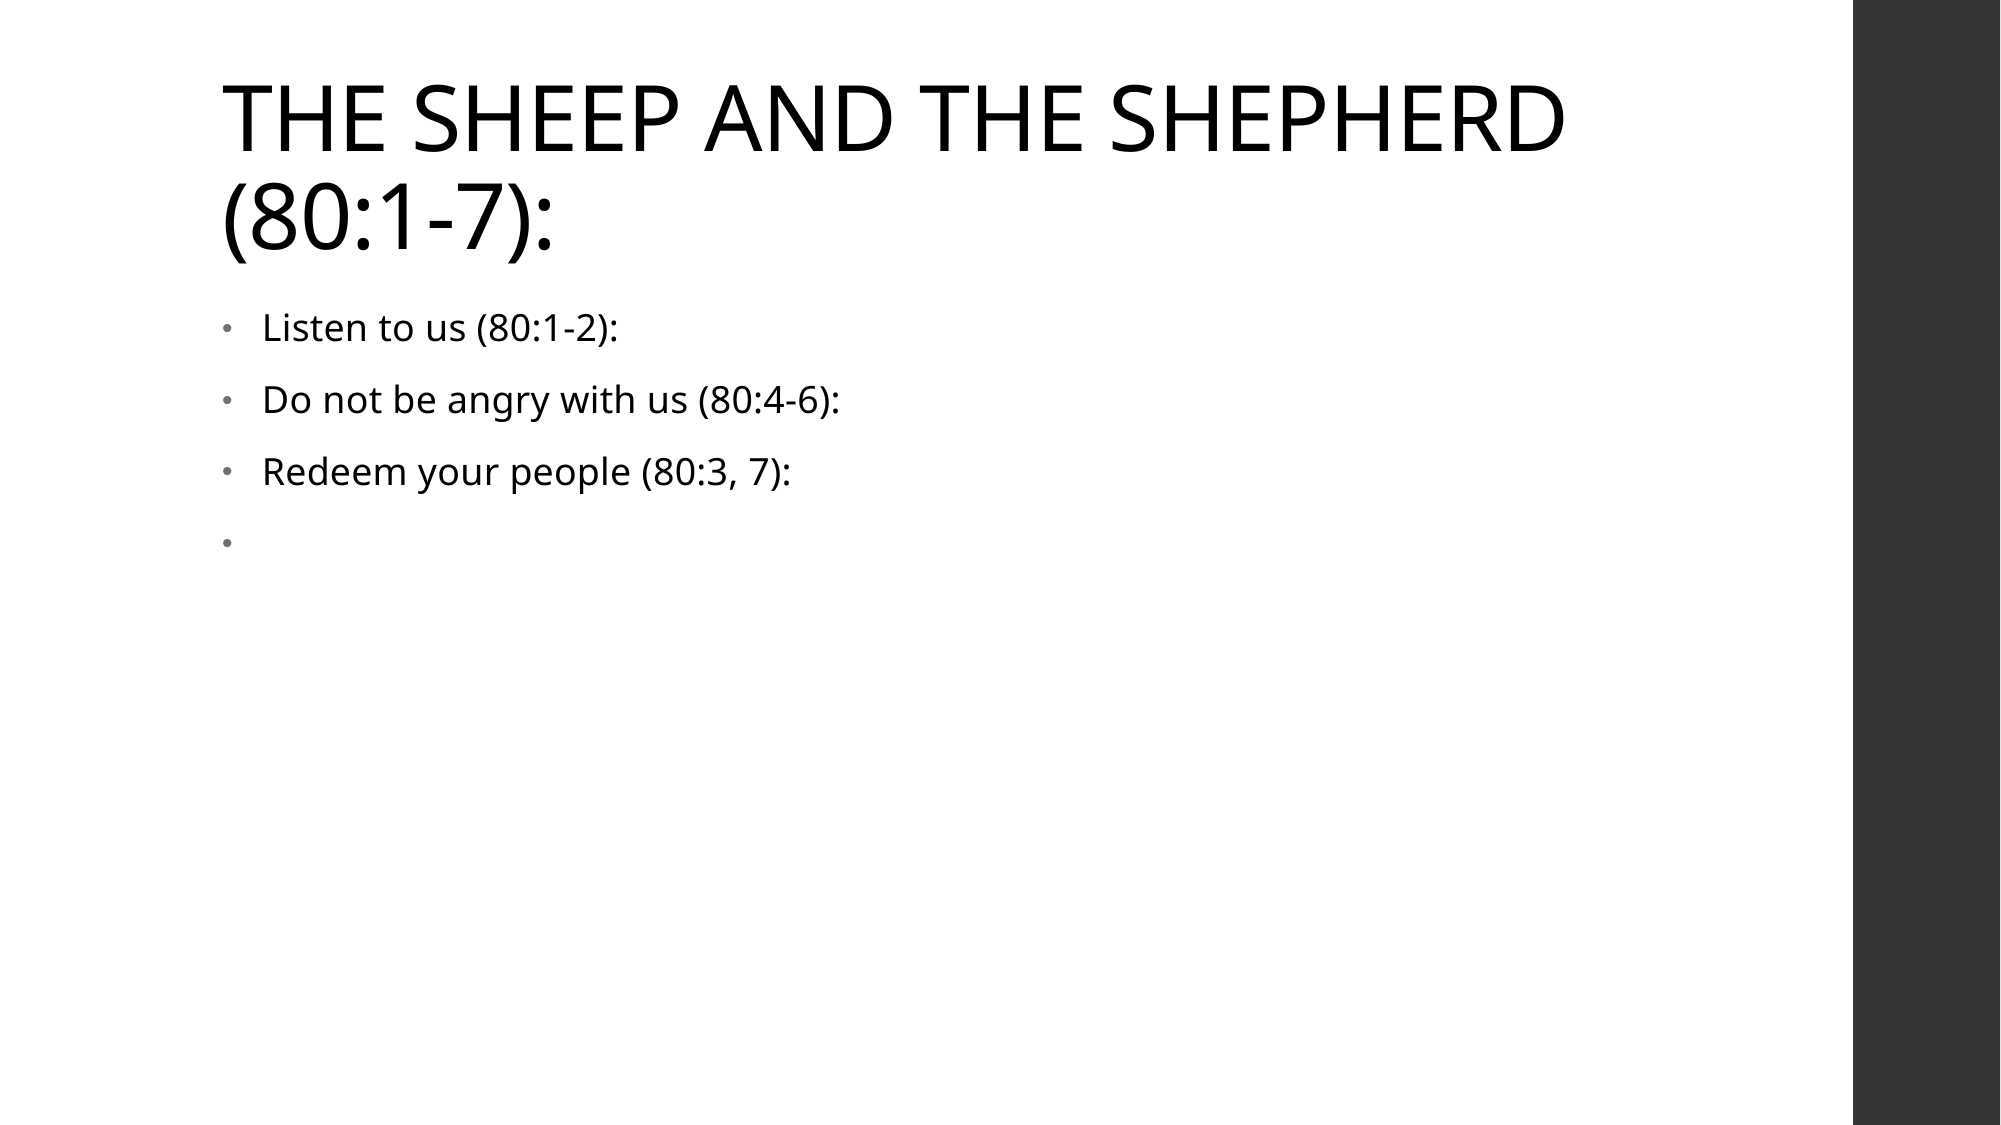

# THE SHEEP AND THE SHEPHERD (80:1-7):
 Listen to us (80:1-2):
 Do not be angry with us (80:4-6):
 Redeem your people (80:3, 7):